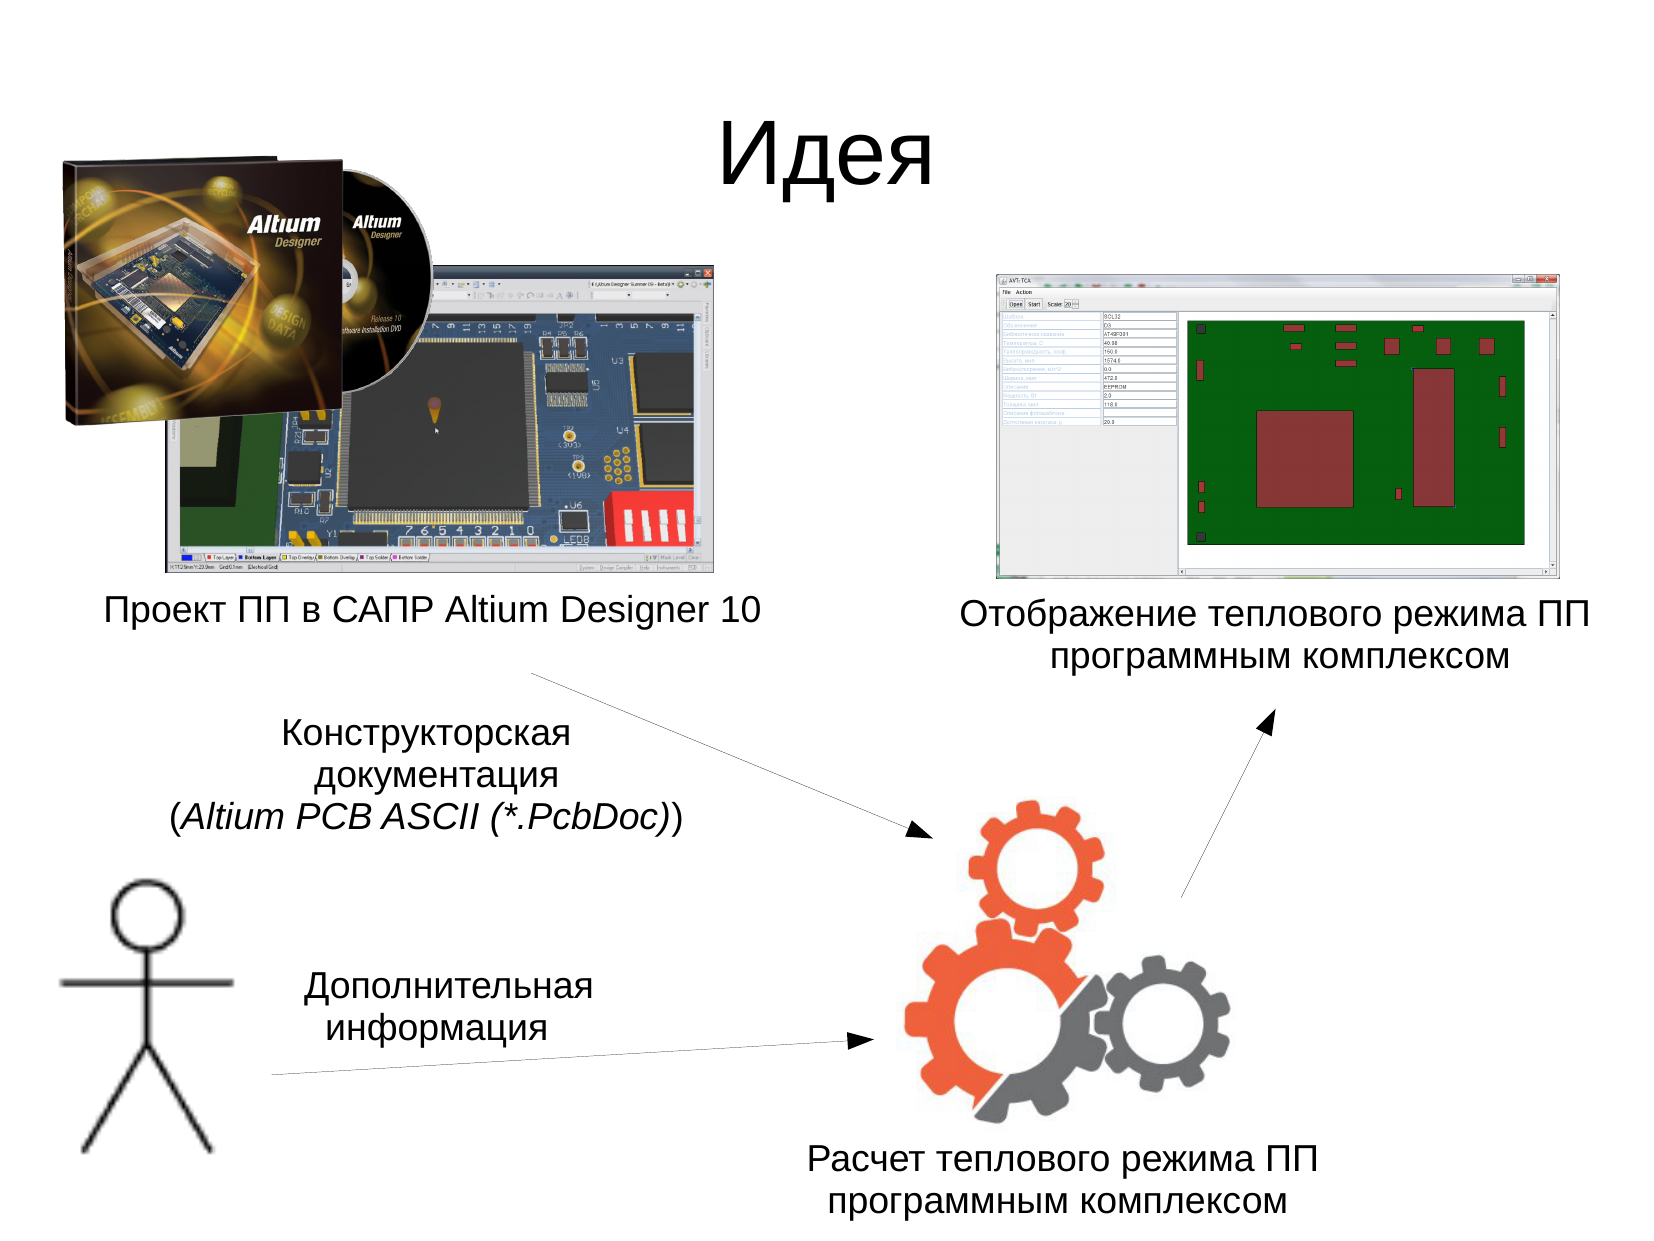

# Идея
Проект ПП в САПР Altium Designer 10
Отображение теплового режима ПП программным комплексом
Конструкторская
 документация
(Altium PCB ASCII (*.PcbDoc))
Дополнительная
 информация
Расчет теплового режима ПП программным комплексом